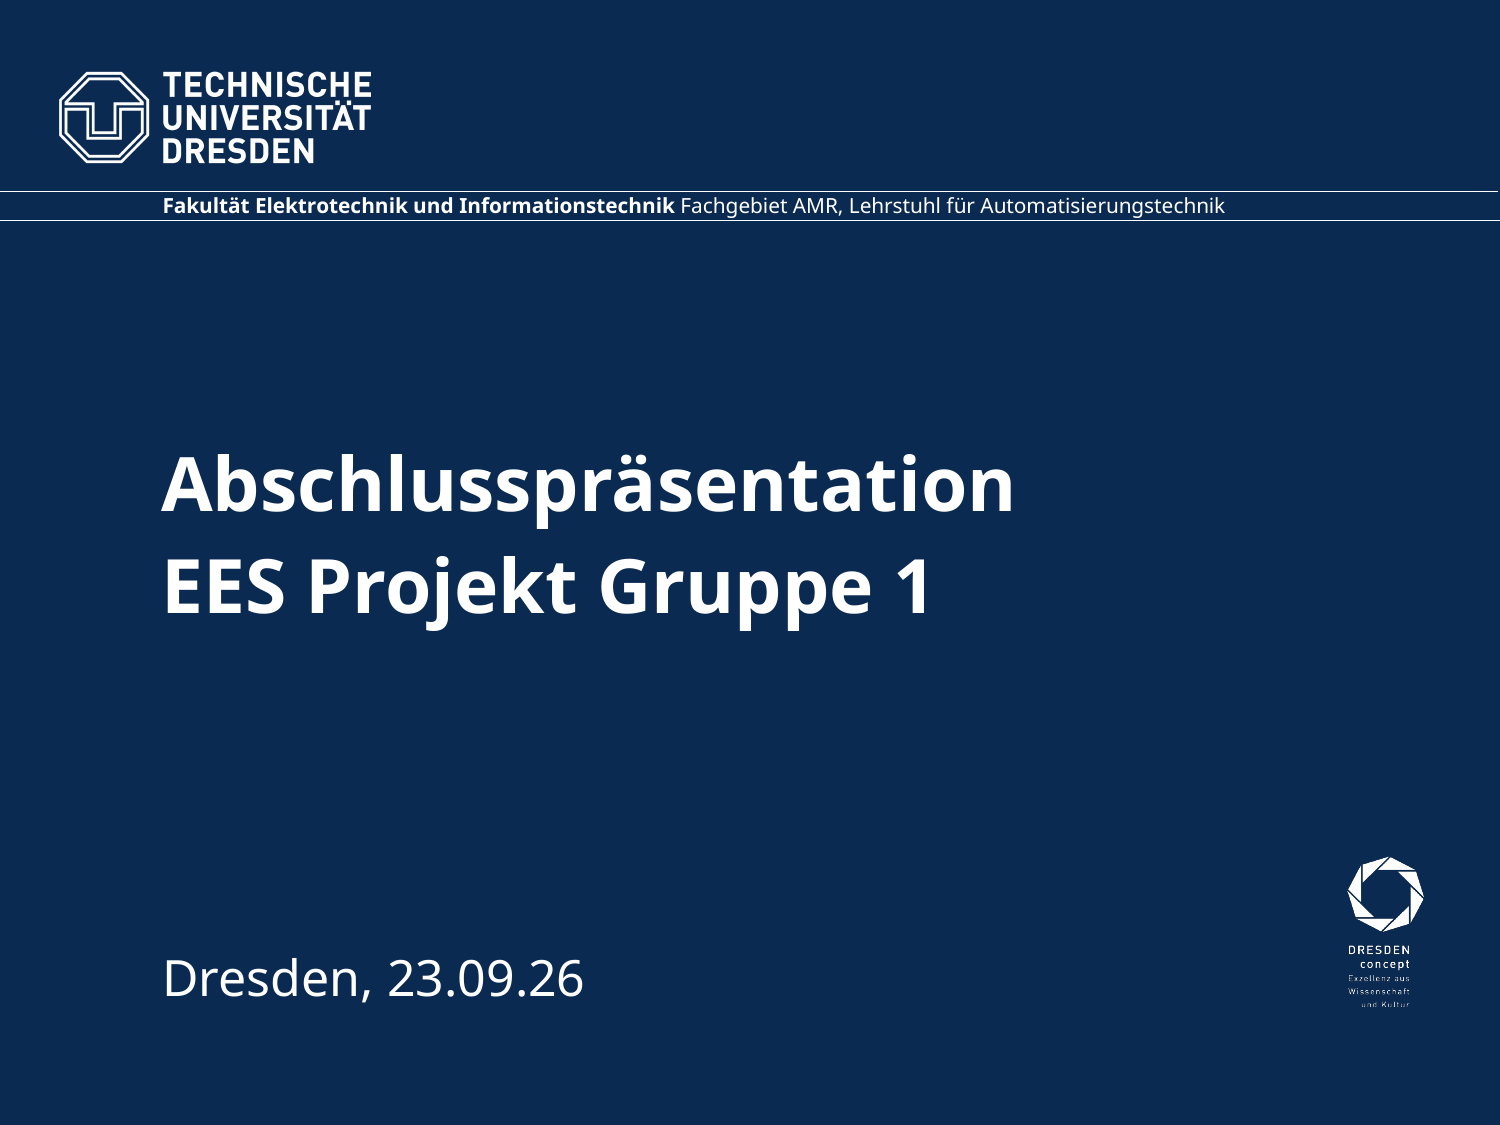

Fakultät Elektrotechnik und Informationstechnik Fachgebiet AMR, Lehrstuhl für Automatisierungstechnik
# Abschlusspräsentation EES Projekt Gruppe 1
Dresden,